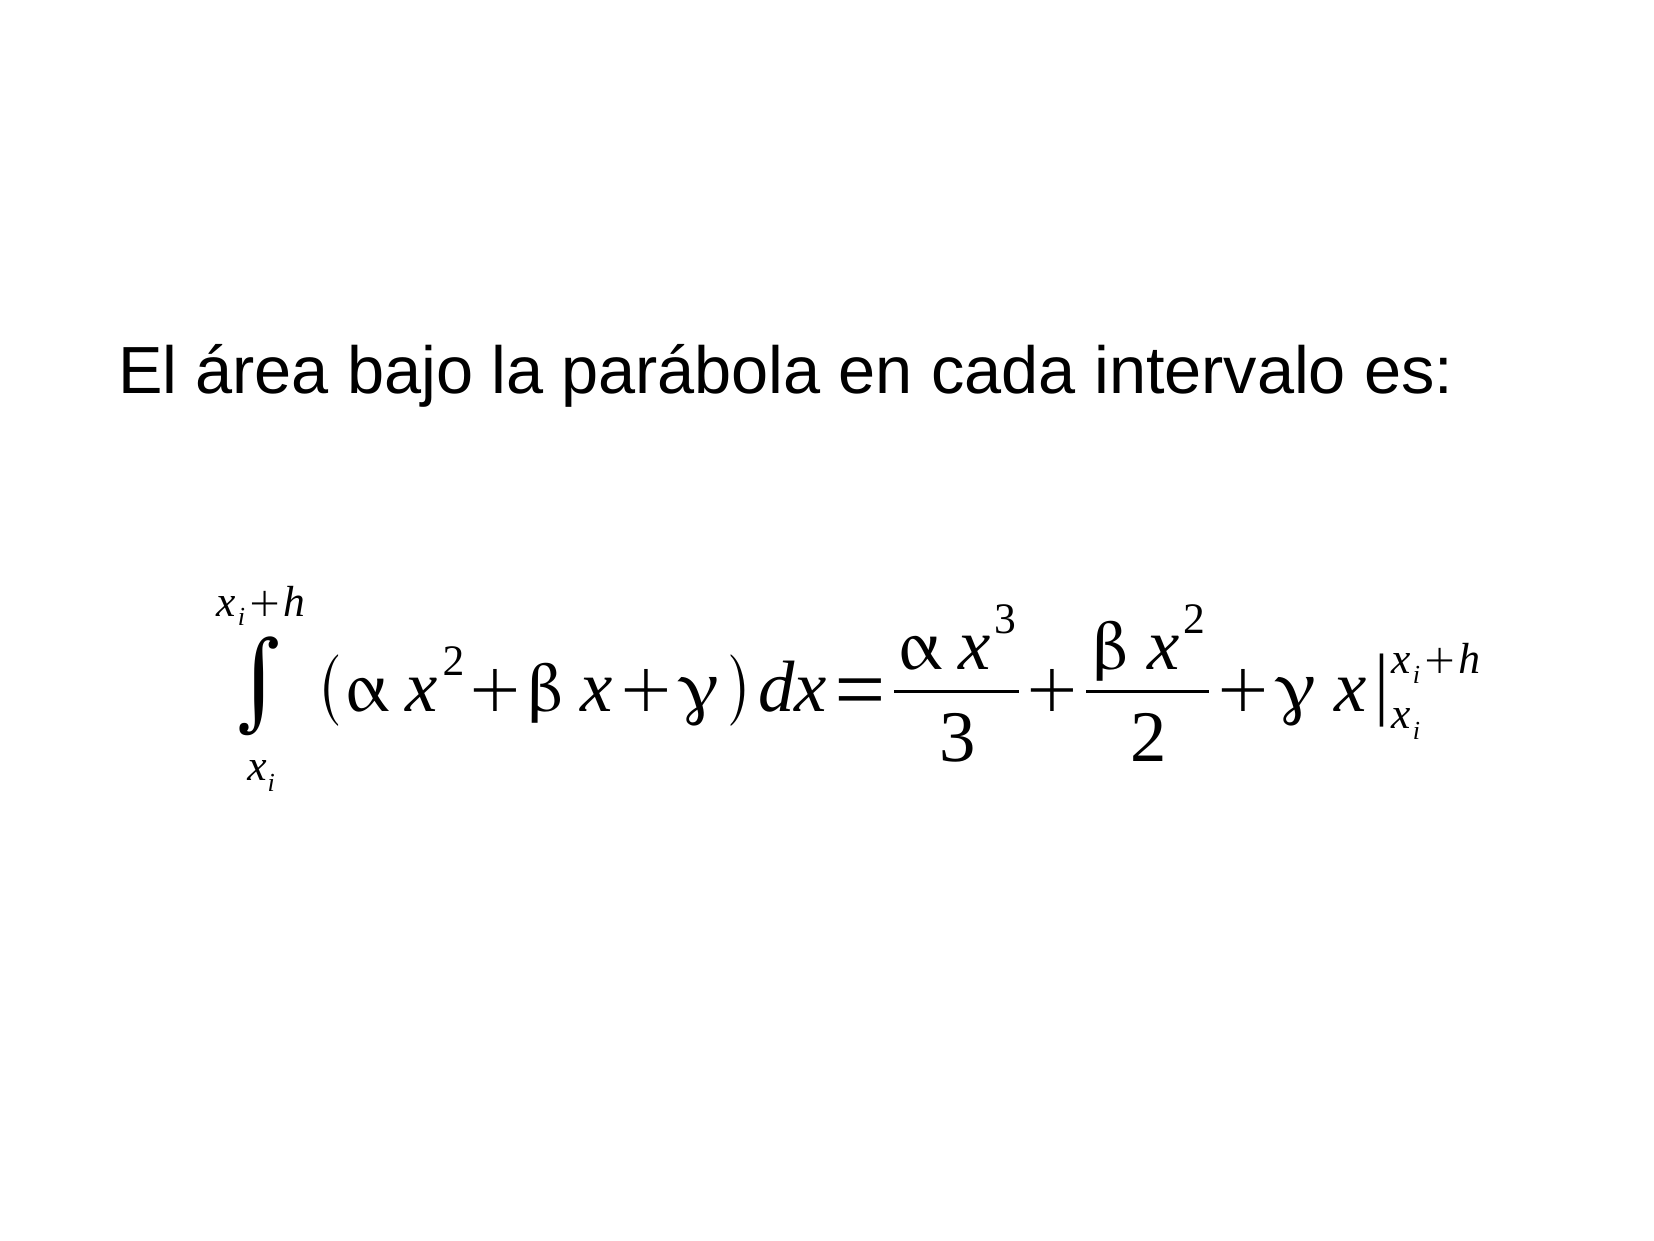

#
El área bajo la parábola en cada intervalo es: